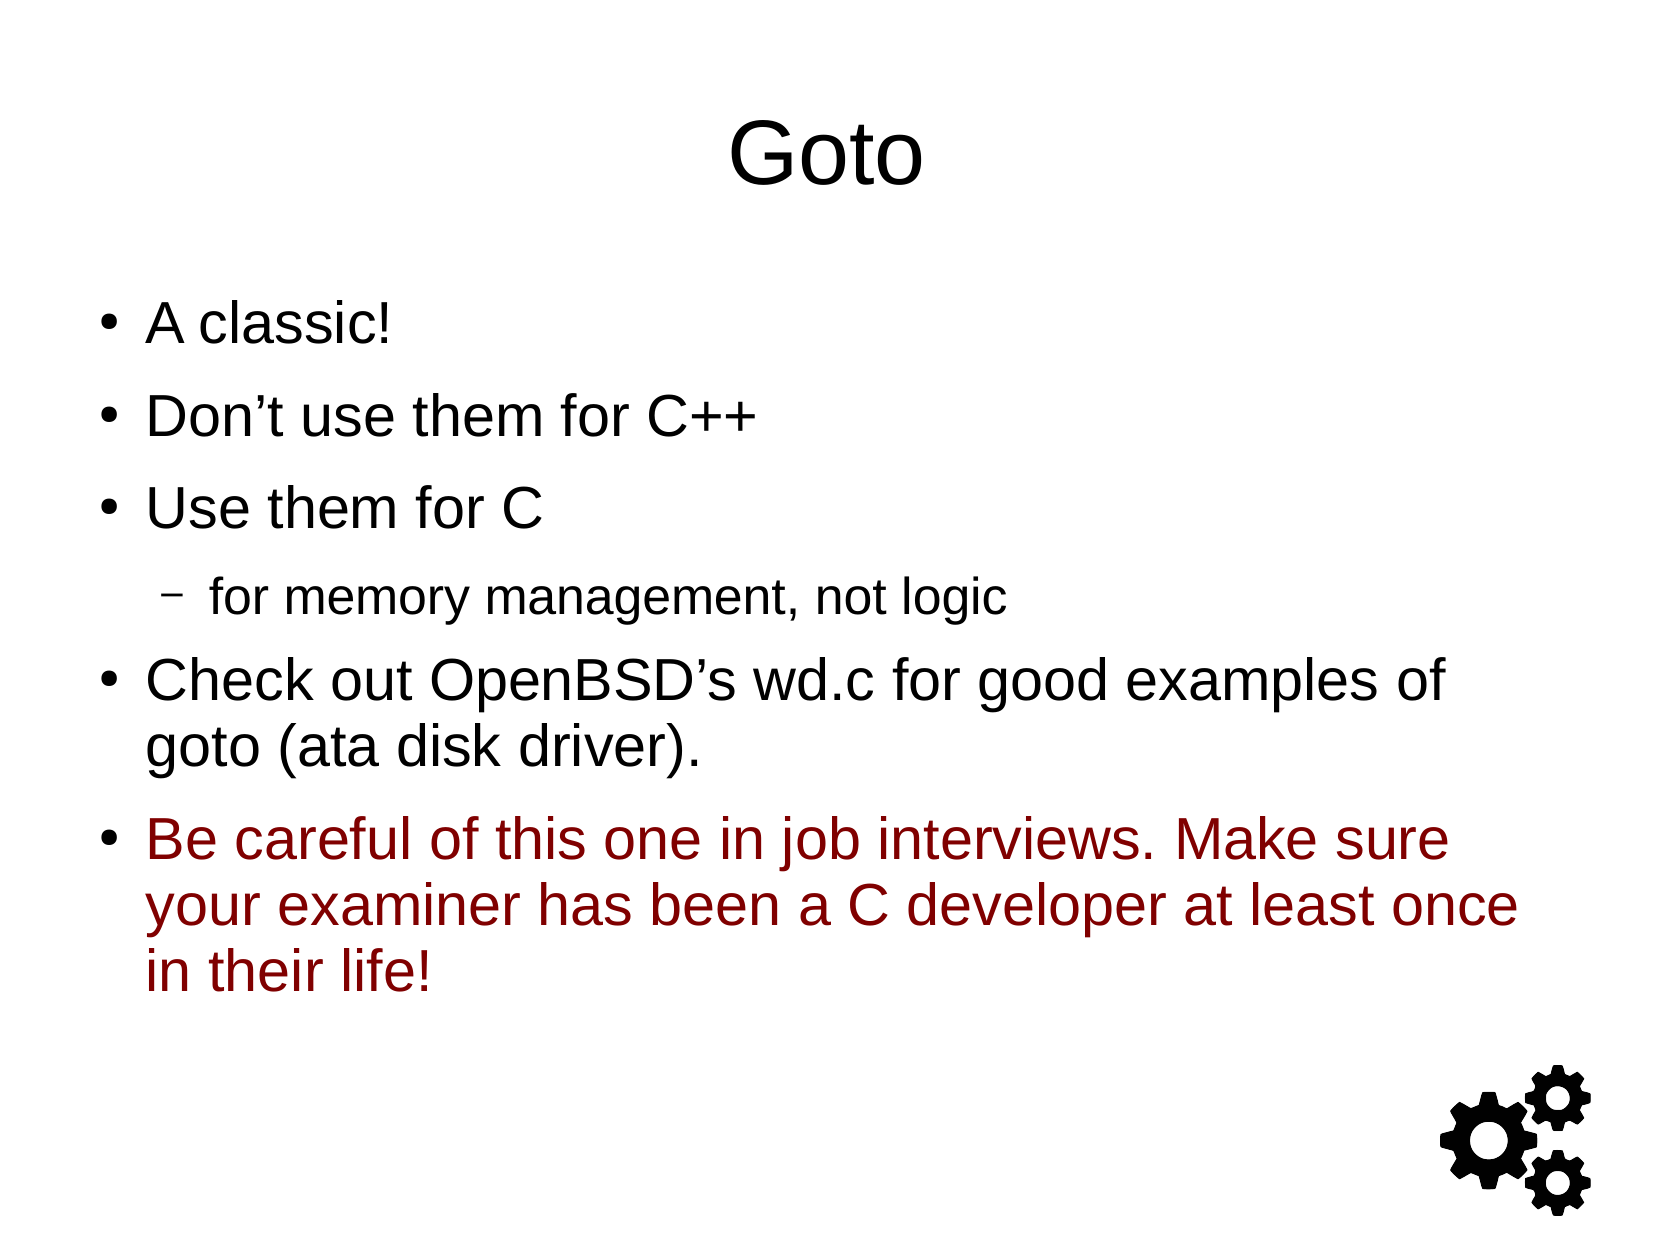

# Goto
A classic!
Don’t use them for C++
Use them for C
for memory management, not logic
Check out OpenBSD’s wd.c for good examples of goto (ata disk driver).
Be careful of this one in job interviews. Make sure your examiner has been a C developer at least once in their life!